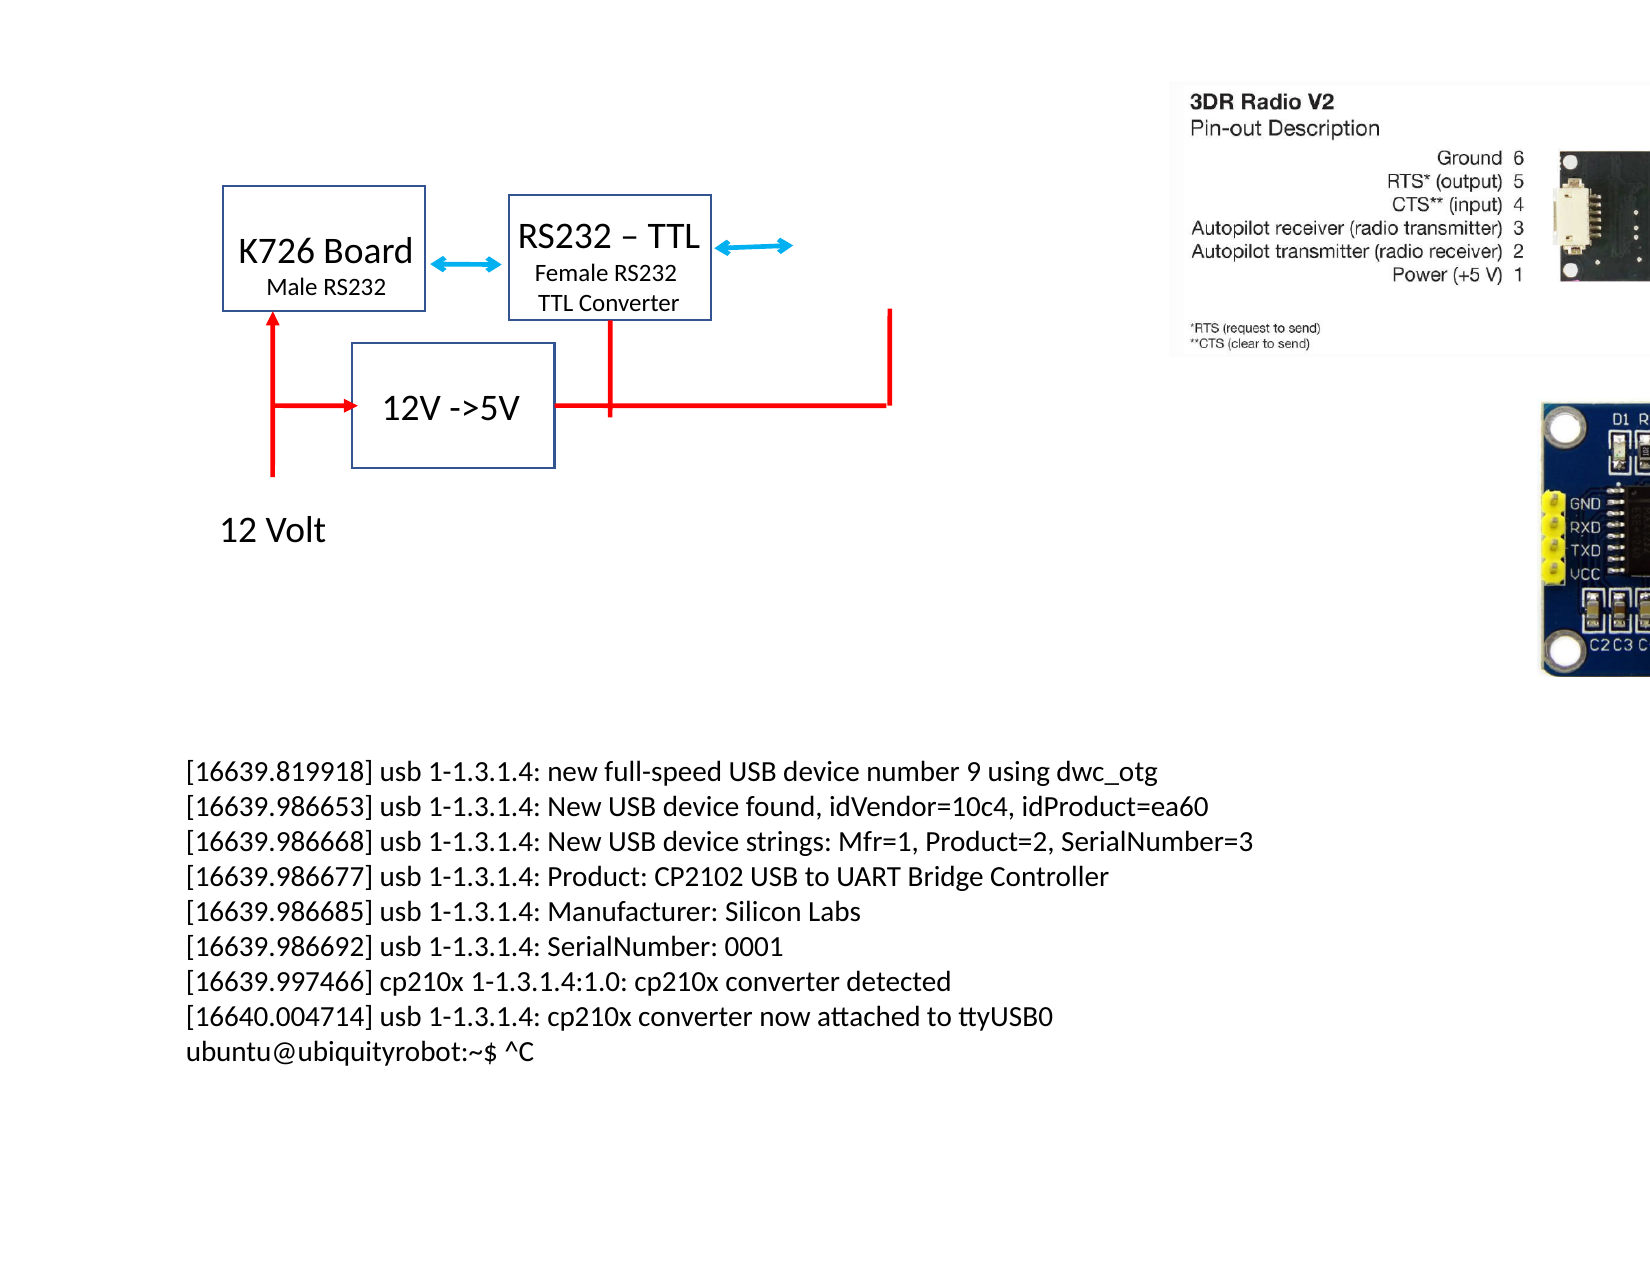

RS232 – TTL
Female RS232
TTL Converter
K726 Board
Male RS232
12V ->5V
12 Volt
[16639.819918] usb 1-1.3.1.4: new full-speed USB device number 9 using dwc_otg
[16639.986653] usb 1-1.3.1.4: New USB device found, idVendor=10c4, idProduct=ea60
[16639.986668] usb 1-1.3.1.4: New USB device strings: Mfr=1, Product=2, SerialNumber=3
[16639.986677] usb 1-1.3.1.4: Product: CP2102 USB to UART Bridge Controller
[16639.986685] usb 1-1.3.1.4: Manufacturer: Silicon Labs
[16639.986692] usb 1-1.3.1.4: SerialNumber: 0001
[16639.997466] cp210x 1-1.3.1.4:1.0: cp210x converter detected
[16640.004714] usb 1-1.3.1.4: cp210x converter now attached to ttyUSB0
ubuntu@ubiquityrobot:~$ ^C